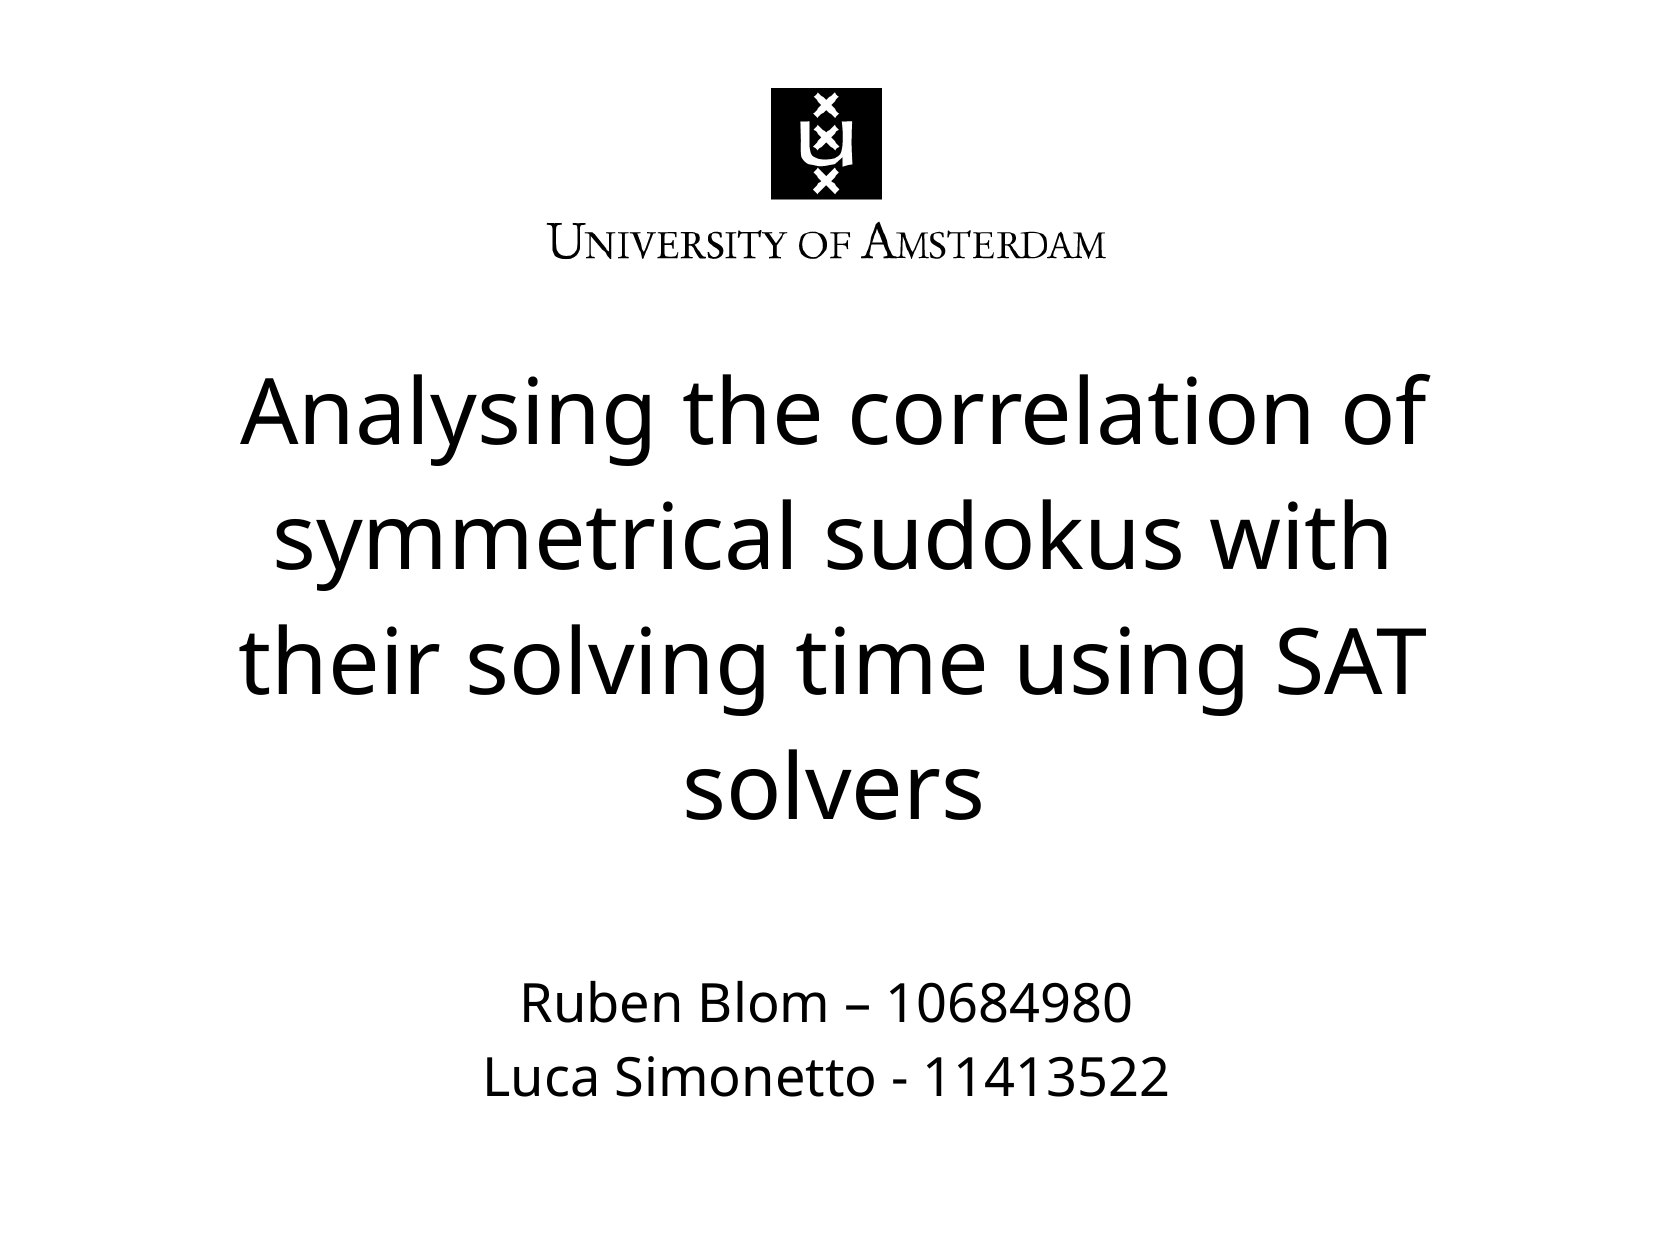

# Analysing the correlation of symmetrical sudokus with their solving time using SAT solvers
Ruben Blom – 10684980
Luca Simonetto - 11413522